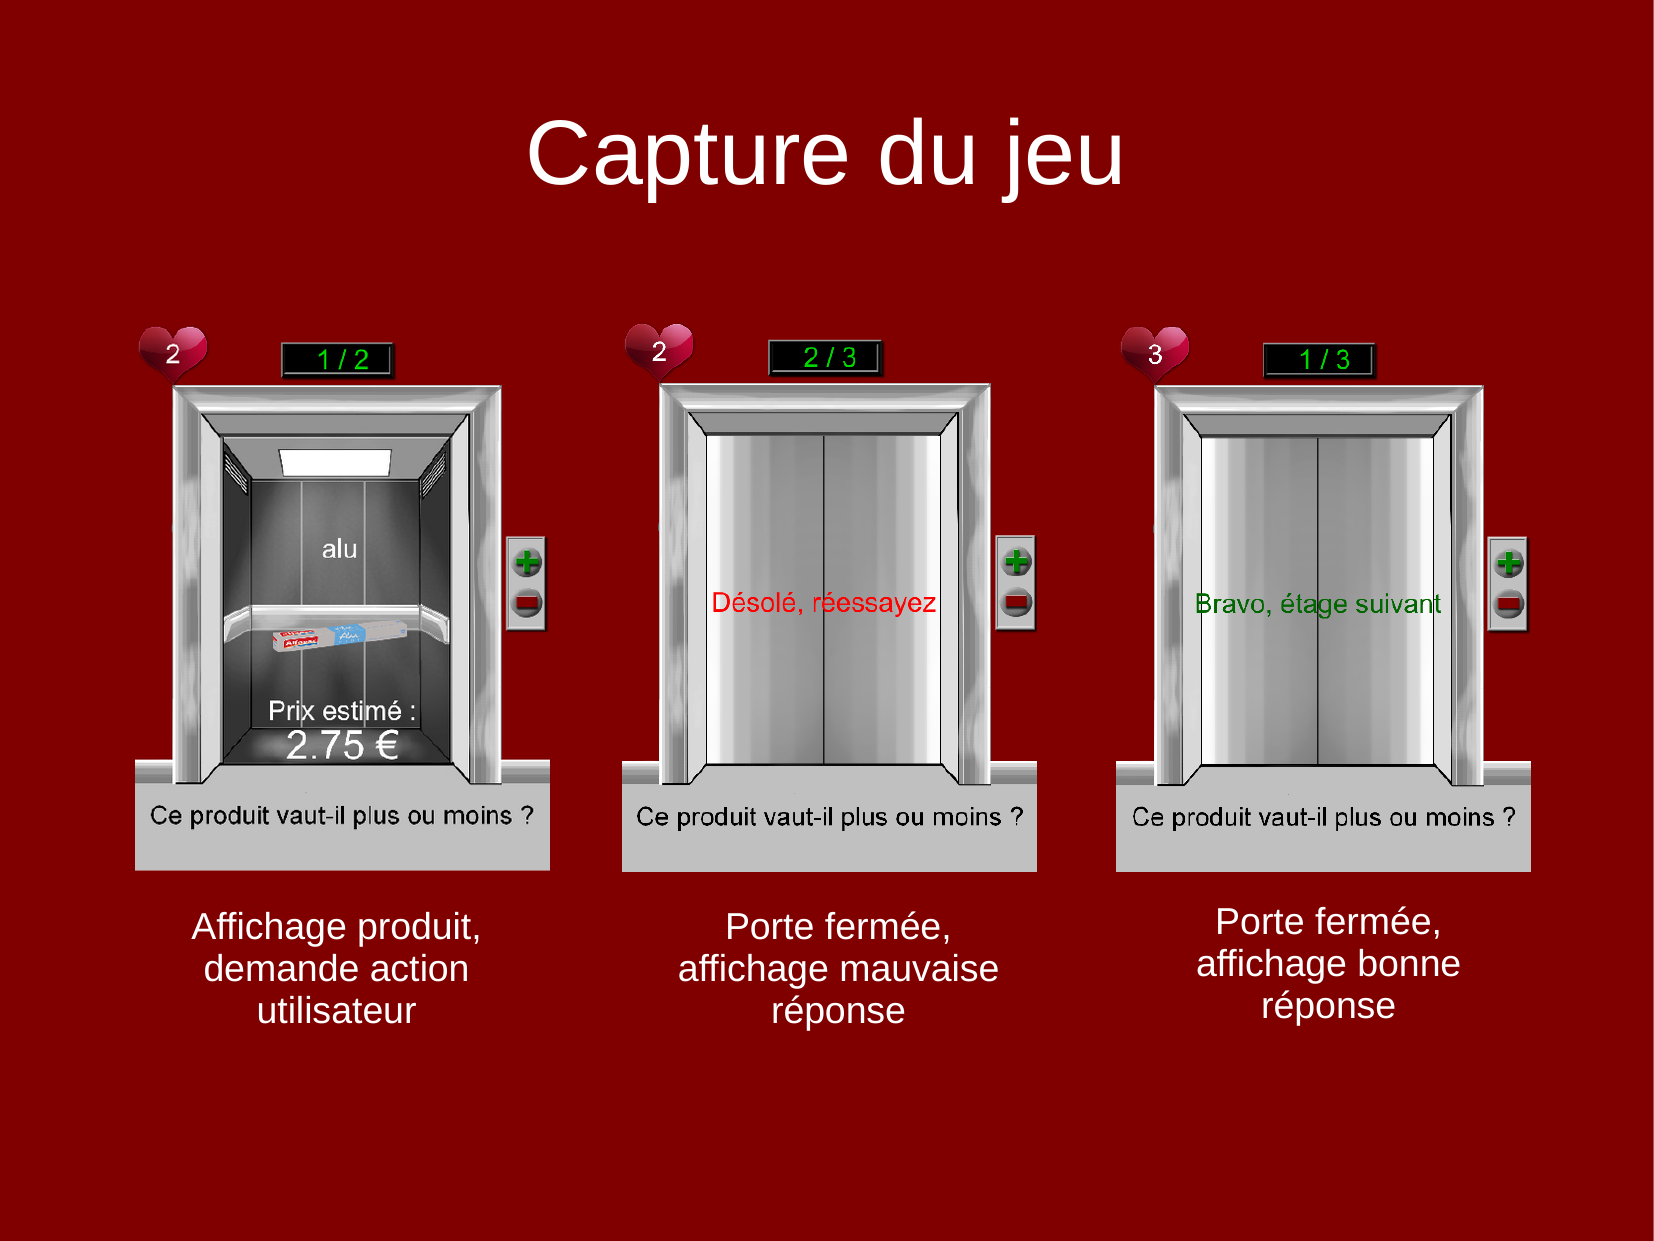

# Capture du jeu
Porte fermée,
affichage bonne
réponse
Affichage produit, demande action utilisateur
Porte fermée,
affichage mauvaise réponse